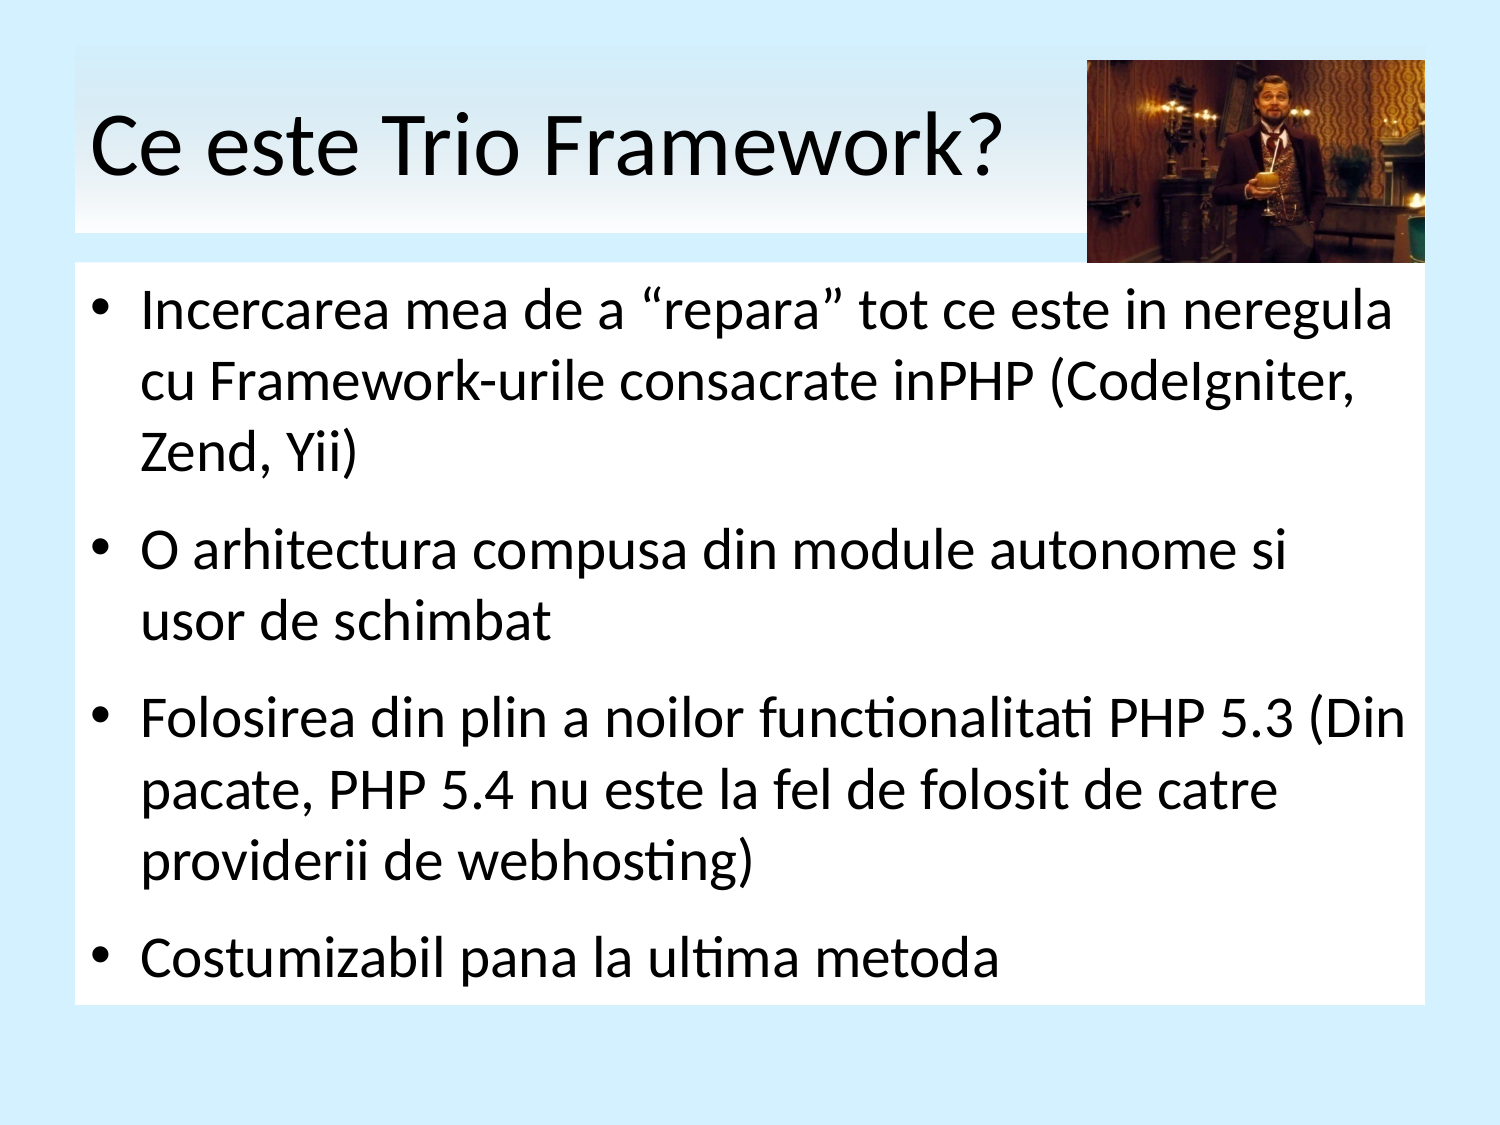

# Ce este Trio Framework?
Incercarea mea de a “repara” tot ce este in neregula cu Framework-urile consacrate inPHP (CodeIgniter, Zend, Yii)
O arhitectura compusa din module autonome si usor de schimbat
Folosirea din plin a noilor functionalitati PHP 5.3 (Din pacate, PHP 5.4 nu este la fel de folosit de catre providerii de webhosting)
Costumizabil pana la ultima metoda